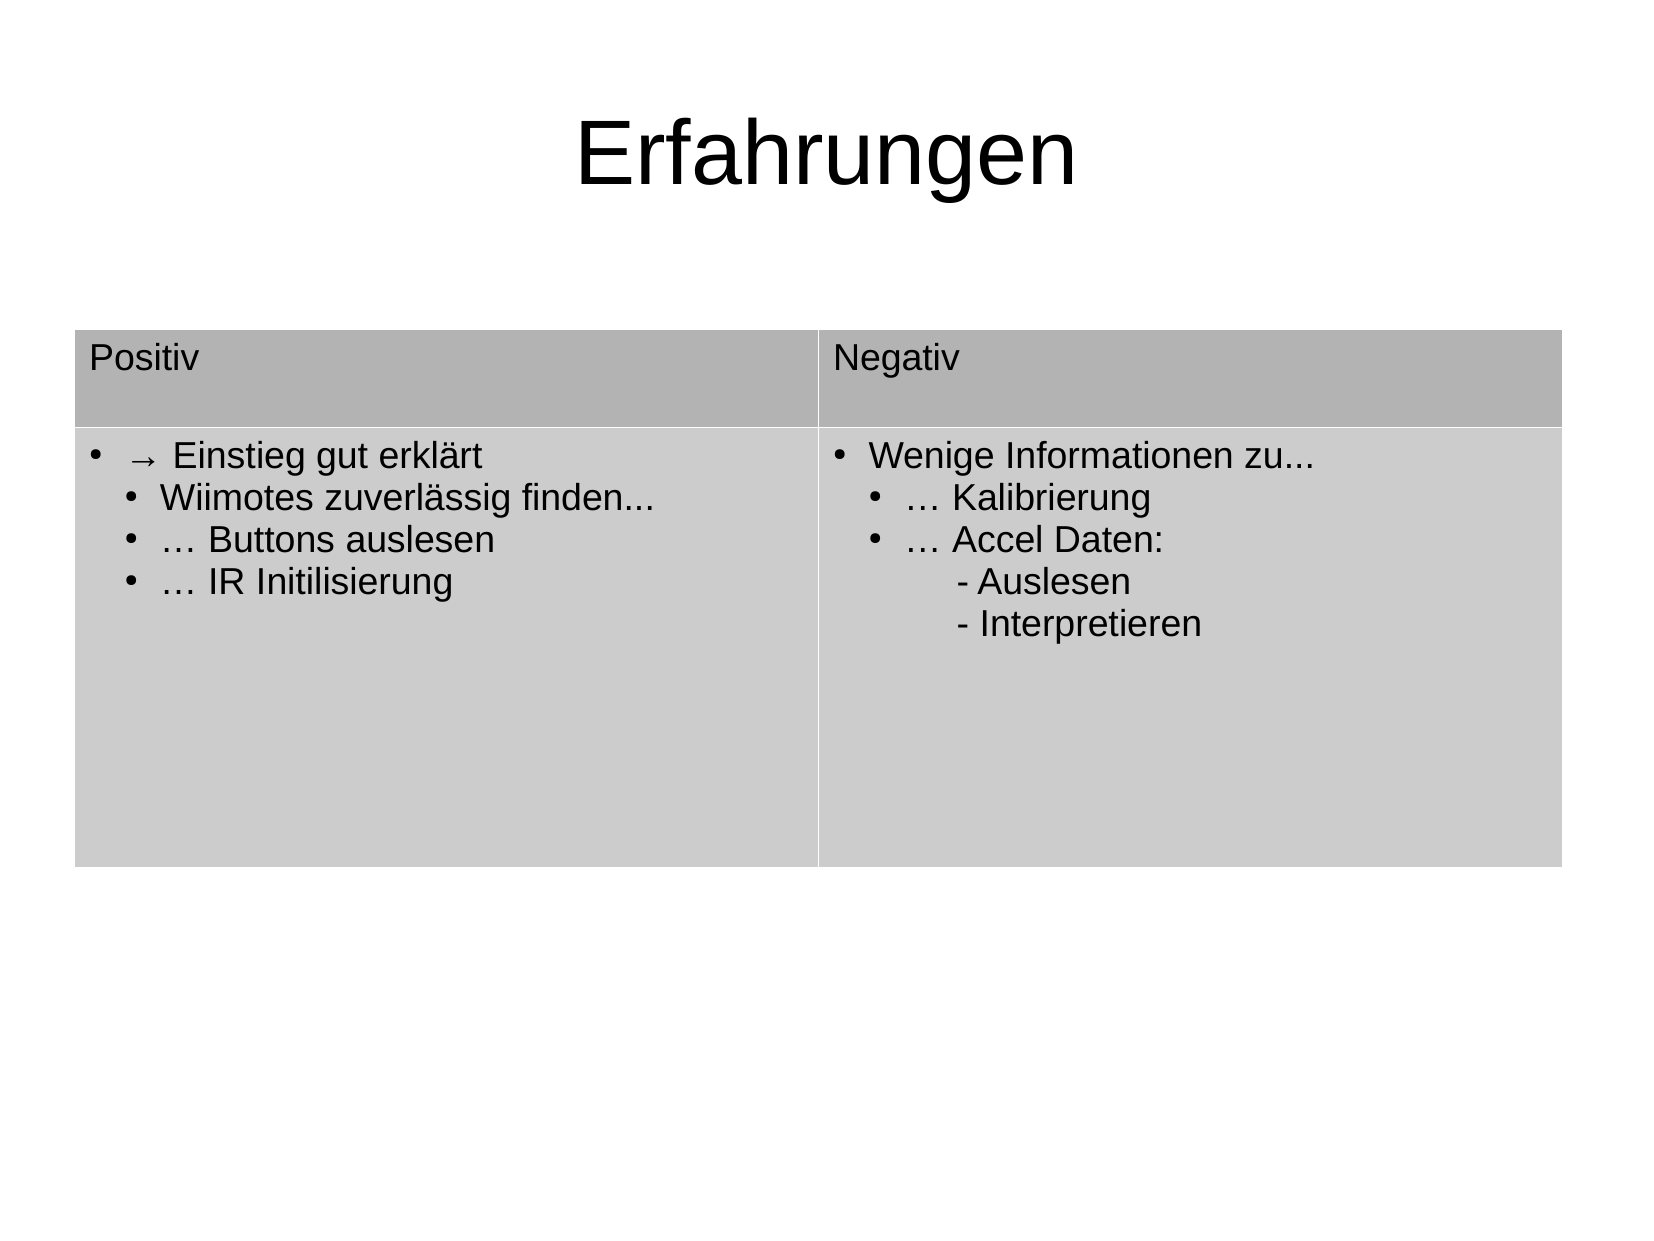

# Erfahrungen
| Positiv | Negativ |
| --- | --- |
| → Einstieg gut erklärt Wiimotes zuverlässig finden... … Buttons auslesen … IR Initilisierung | Wenige Informationen zu... … Kalibrierung … Accel Daten: - Auslesen - Interpretieren |